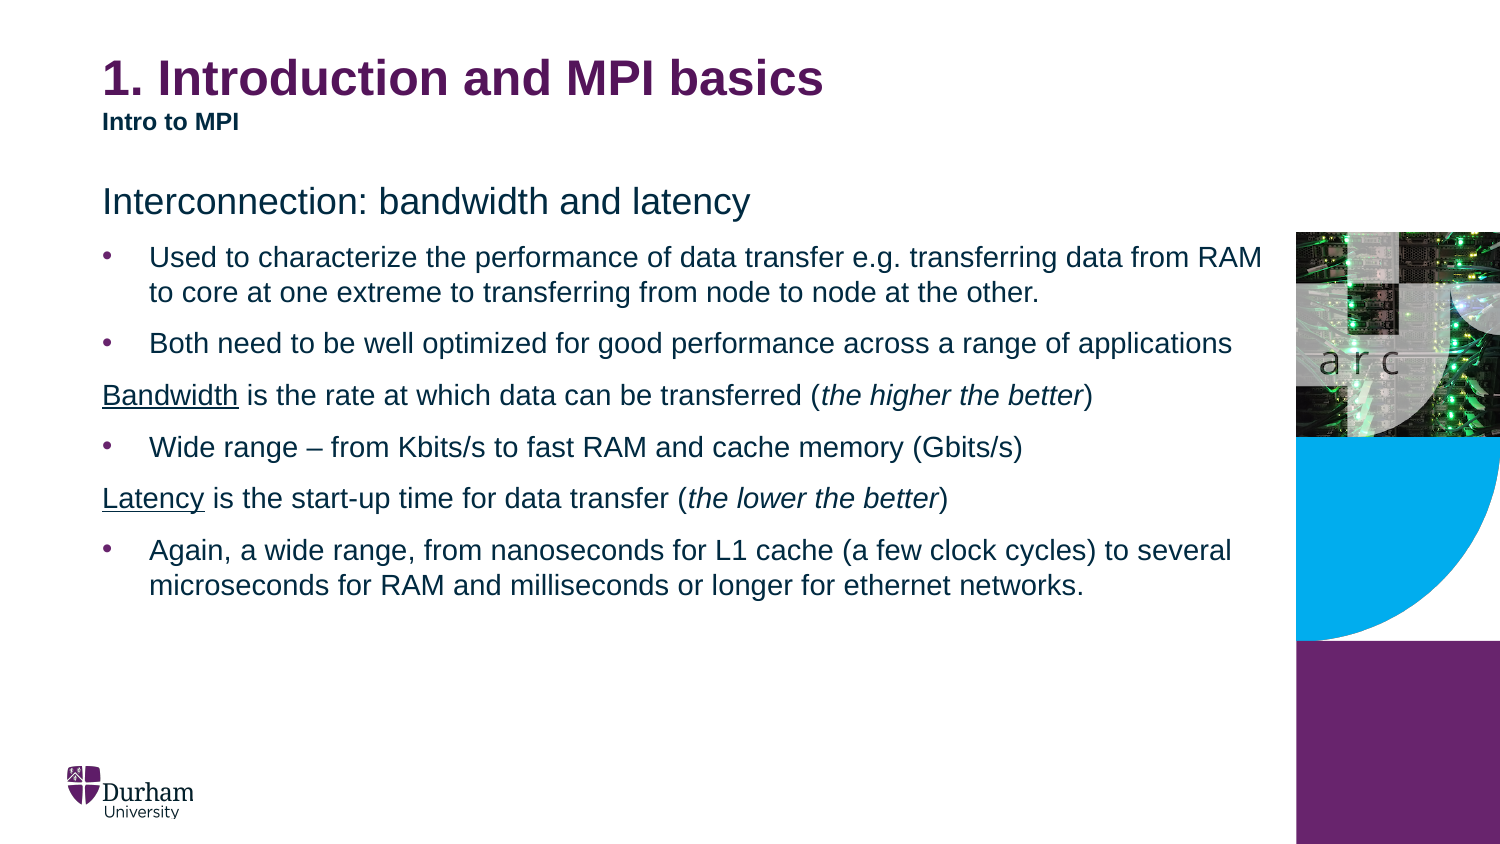

# 1. Introduction and MPI basics Intro to MPI
Interconnection: bandwidth and latency
Used to characterize the performance of data transfer e.g. transferring data from RAM to core at one extreme to transferring from node to node at the other.
Both need to be well optimized for good performance across a range of applications
Bandwidth is the rate at which data can be transferred (the higher the better)
Wide range – from Kbits/s to fast RAM and cache memory (Gbits/s)
Latency is the start-up time for data transfer (the lower the better)
Again, a wide range, from nanoseconds for L1 cache (a few clock cycles) to several microseconds for RAM and milliseconds or longer for ethernet networks.